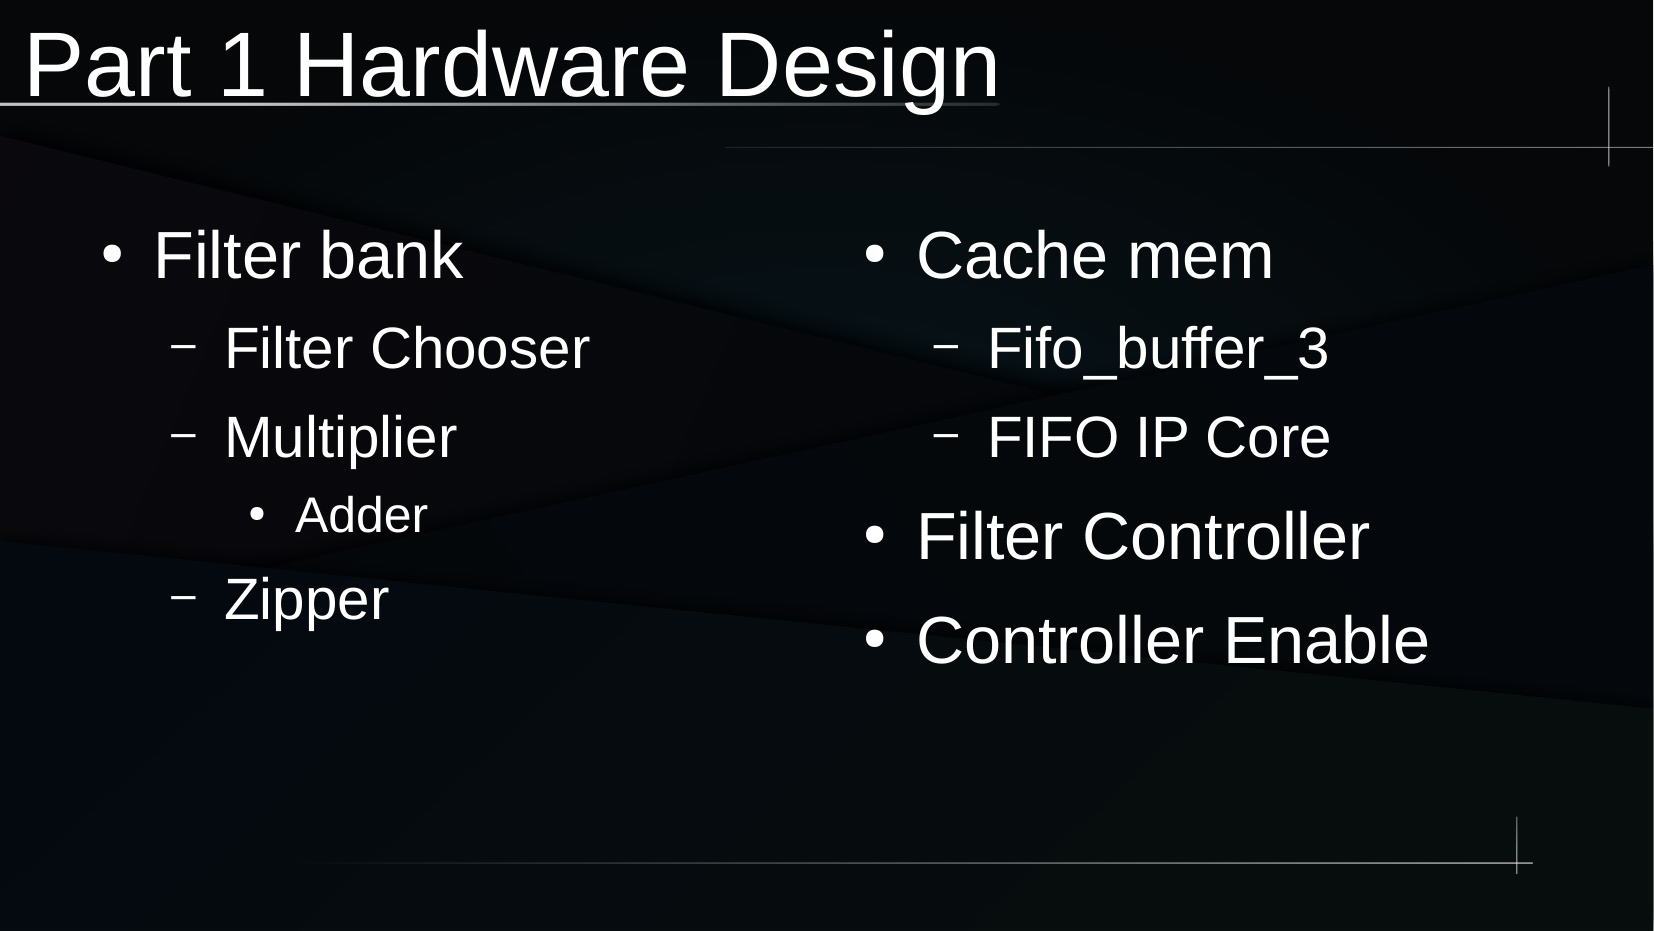

# Part 1 Hardware Design
Filter bank
Filter Chooser
Multiplier
Adder
Zipper
Cache mem
Fifo_buffer_3
FIFO IP Core
Filter Controller
Controller Enable